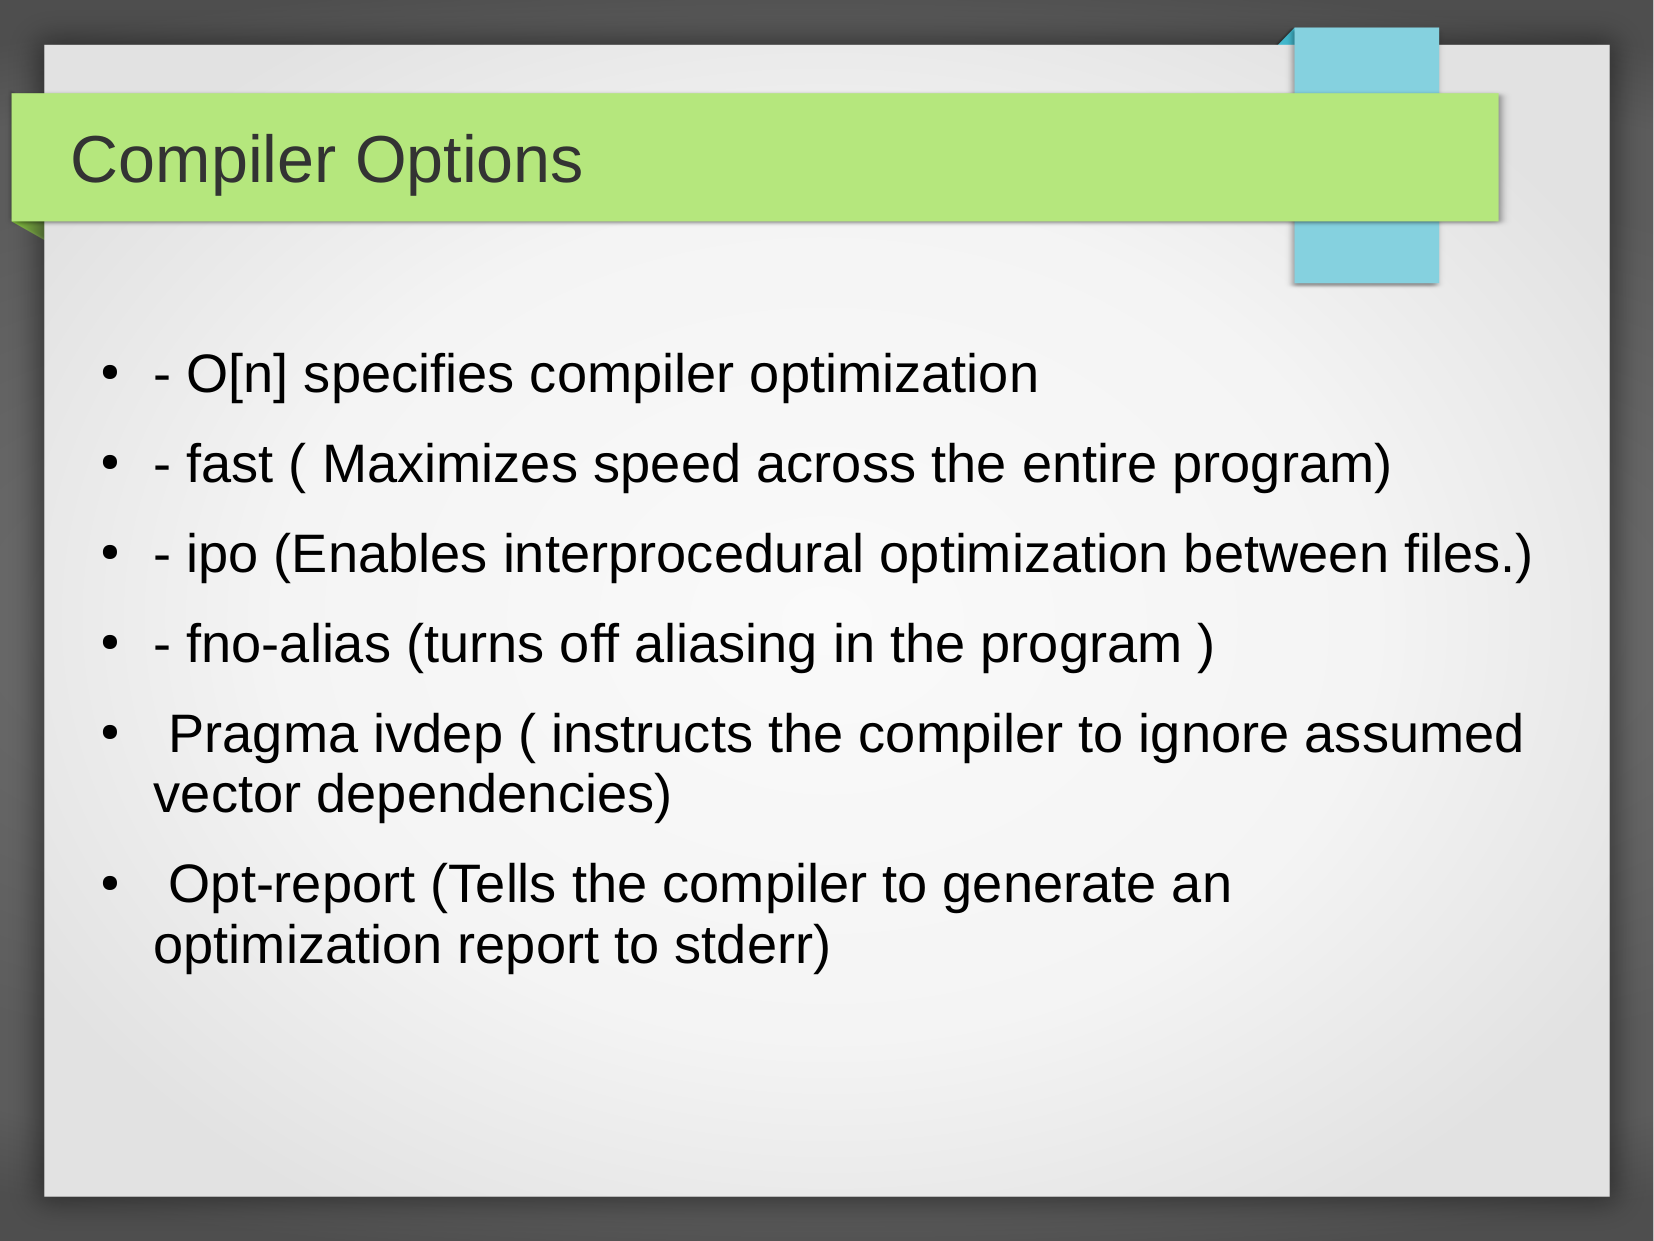

# Compiler Options
- O[n] specifies compiler optimization
- fast ( Maximizes speed across the entire program)
- ipo (Enables interprocedural optimization between files.)
- fno-alias (turns off aliasing in the program )
 Pragma ivdep ( instructs the compiler to ignore assumed vector dependencies)
 Opt-report (Tells the compiler to generate an optimization report to stderr)